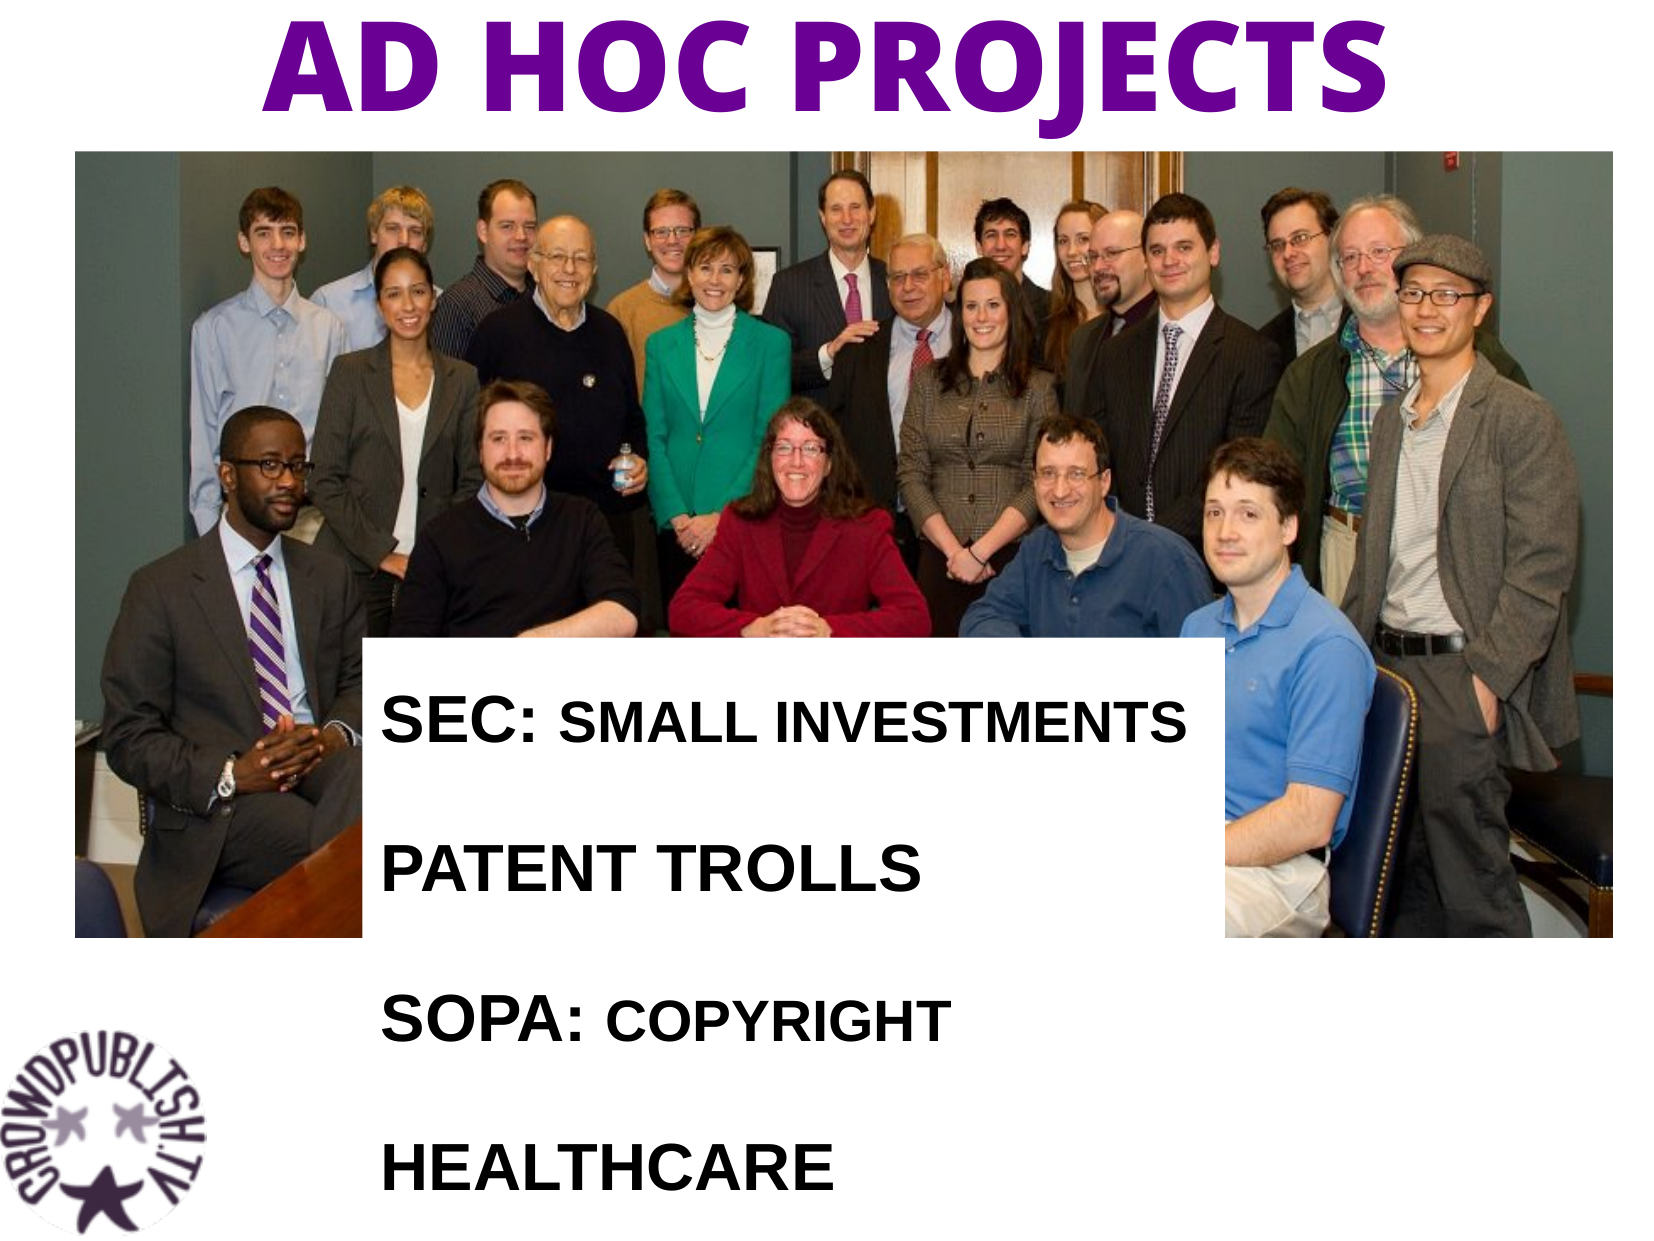

AD HOC PROJECTS
# SEC: SMALL INVESTMENTS
 PATENT TROLLS
 SOPA: COPYRIGHT
 HEALTHCARE